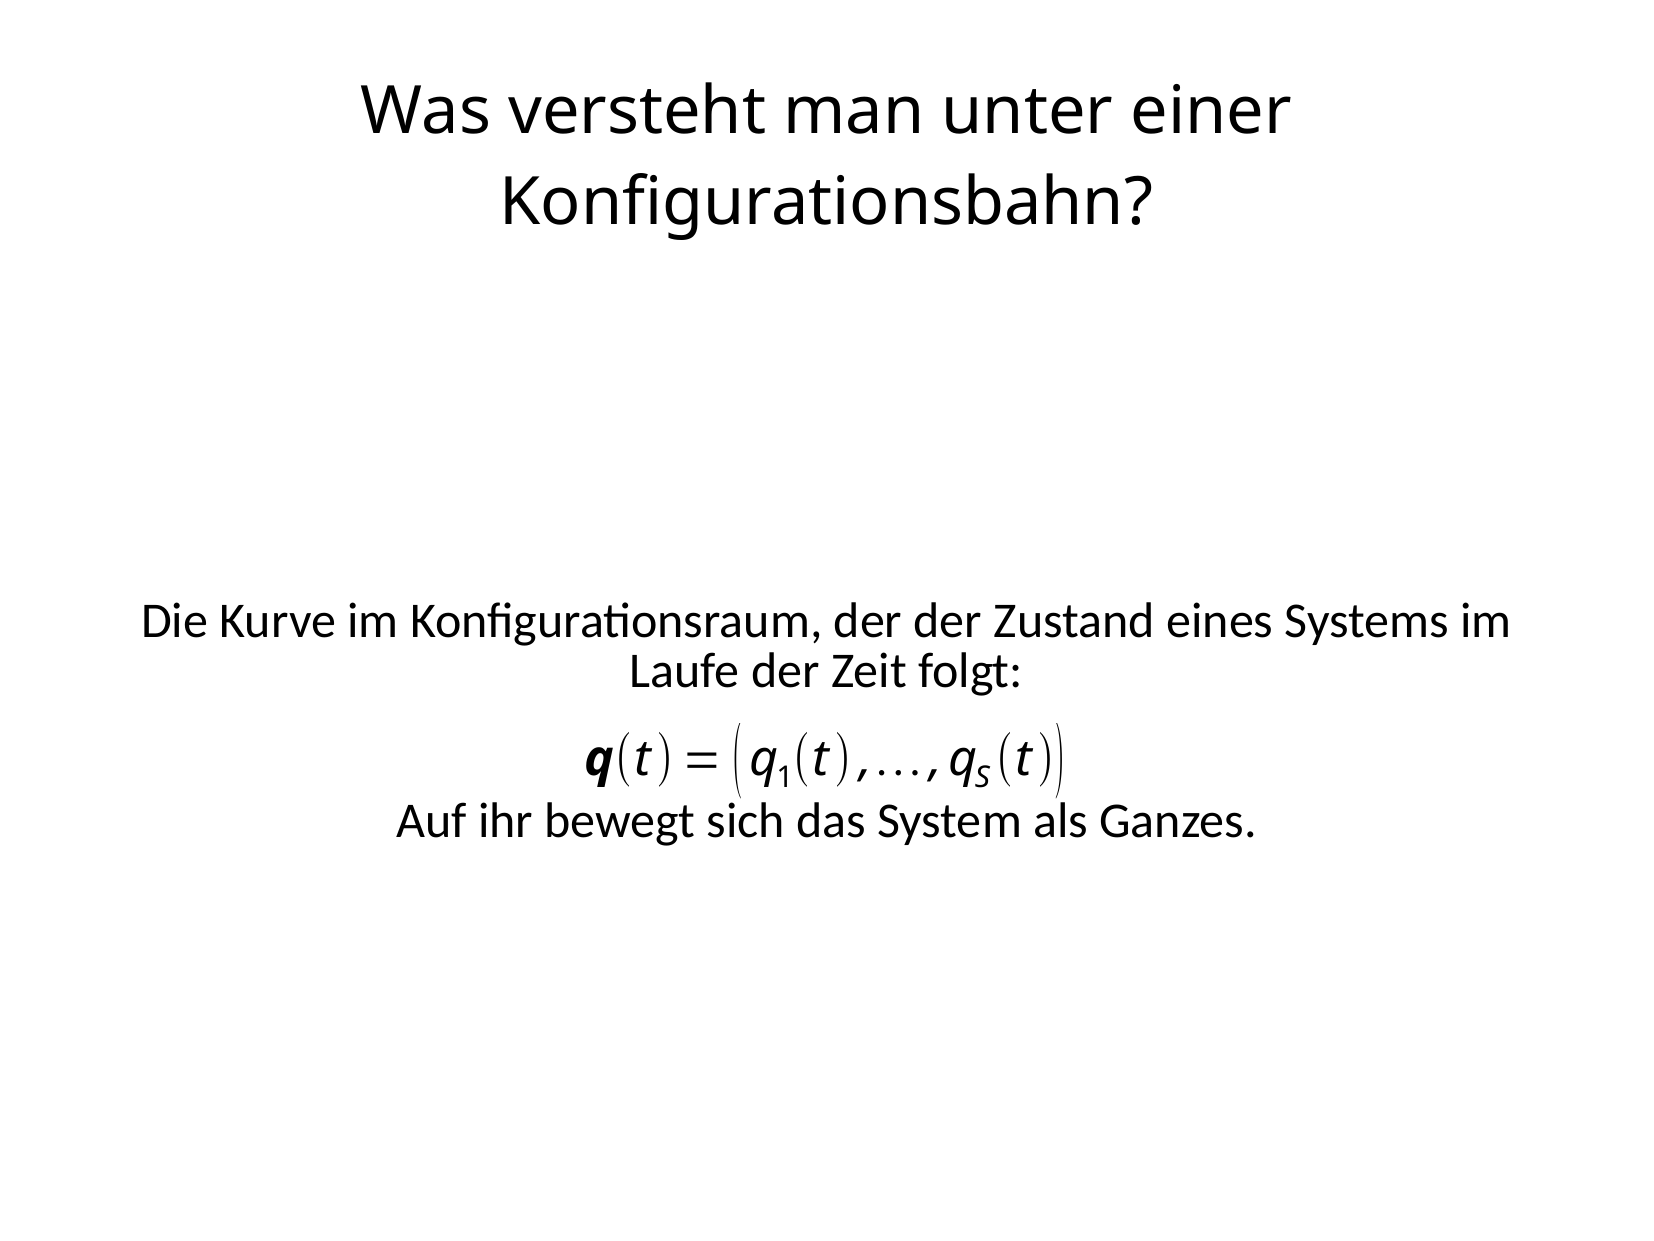

# Was versteht man unter einer Konfigurationsbahn?
Die Kurve im Konfigurationsraum, der der Zustand eines Systems im Laufe der Zeit folgt:
Auf ihr bewegt sich das System als Ganzes.